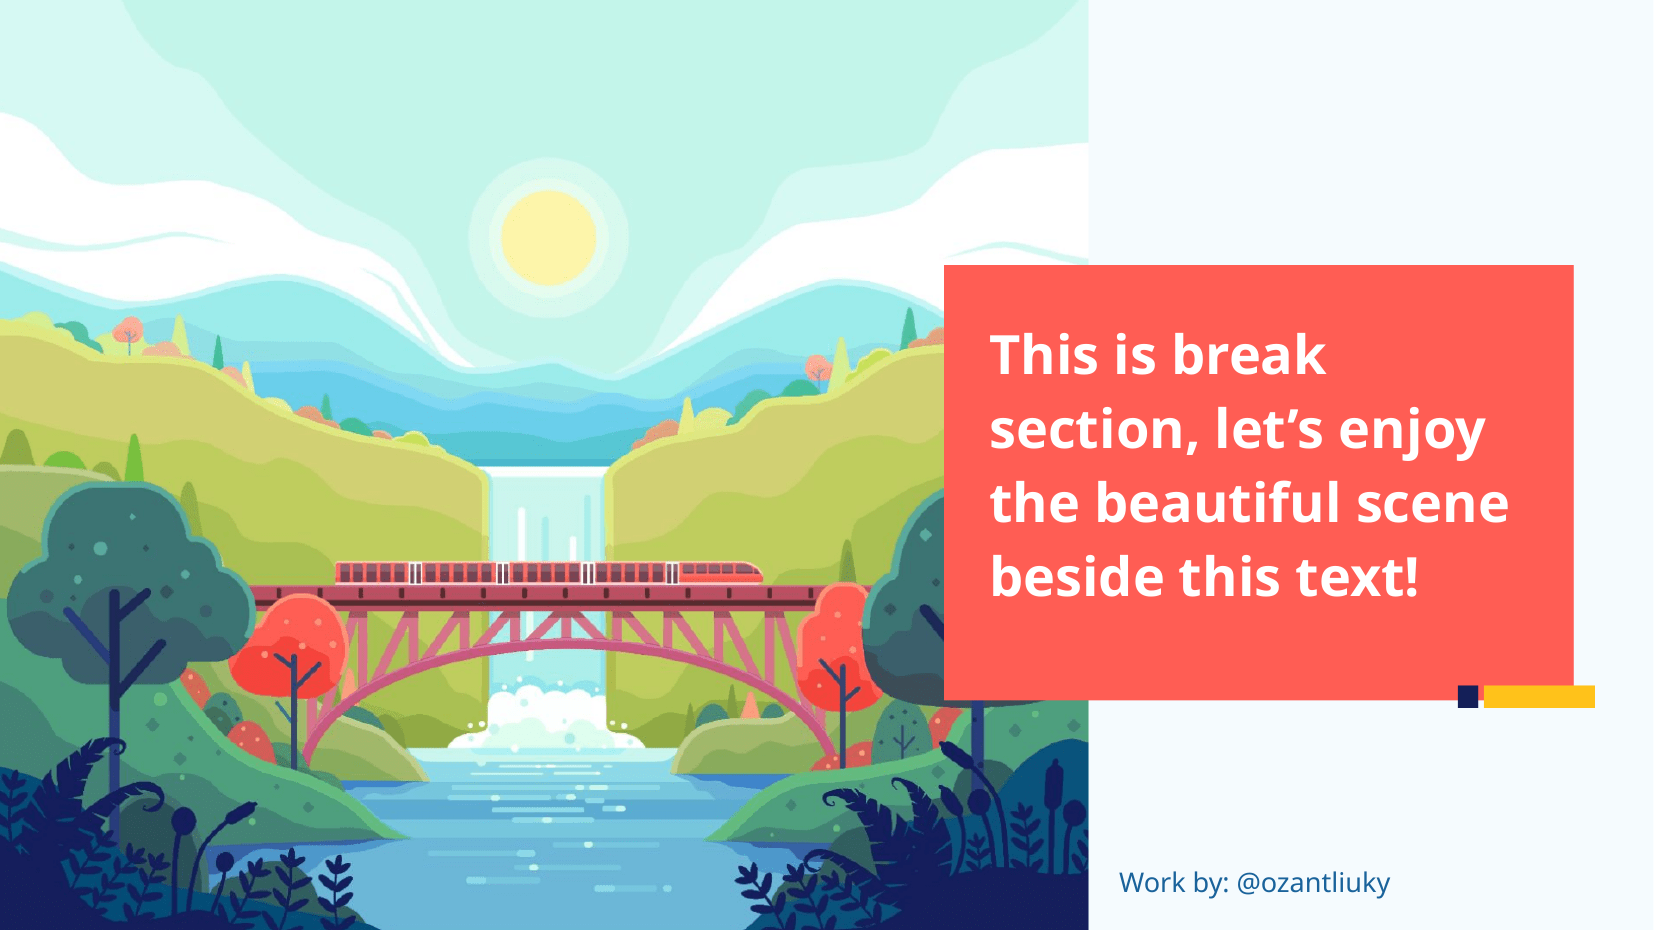

This is break section, let’s enjoy the beautiful scene beside this text!